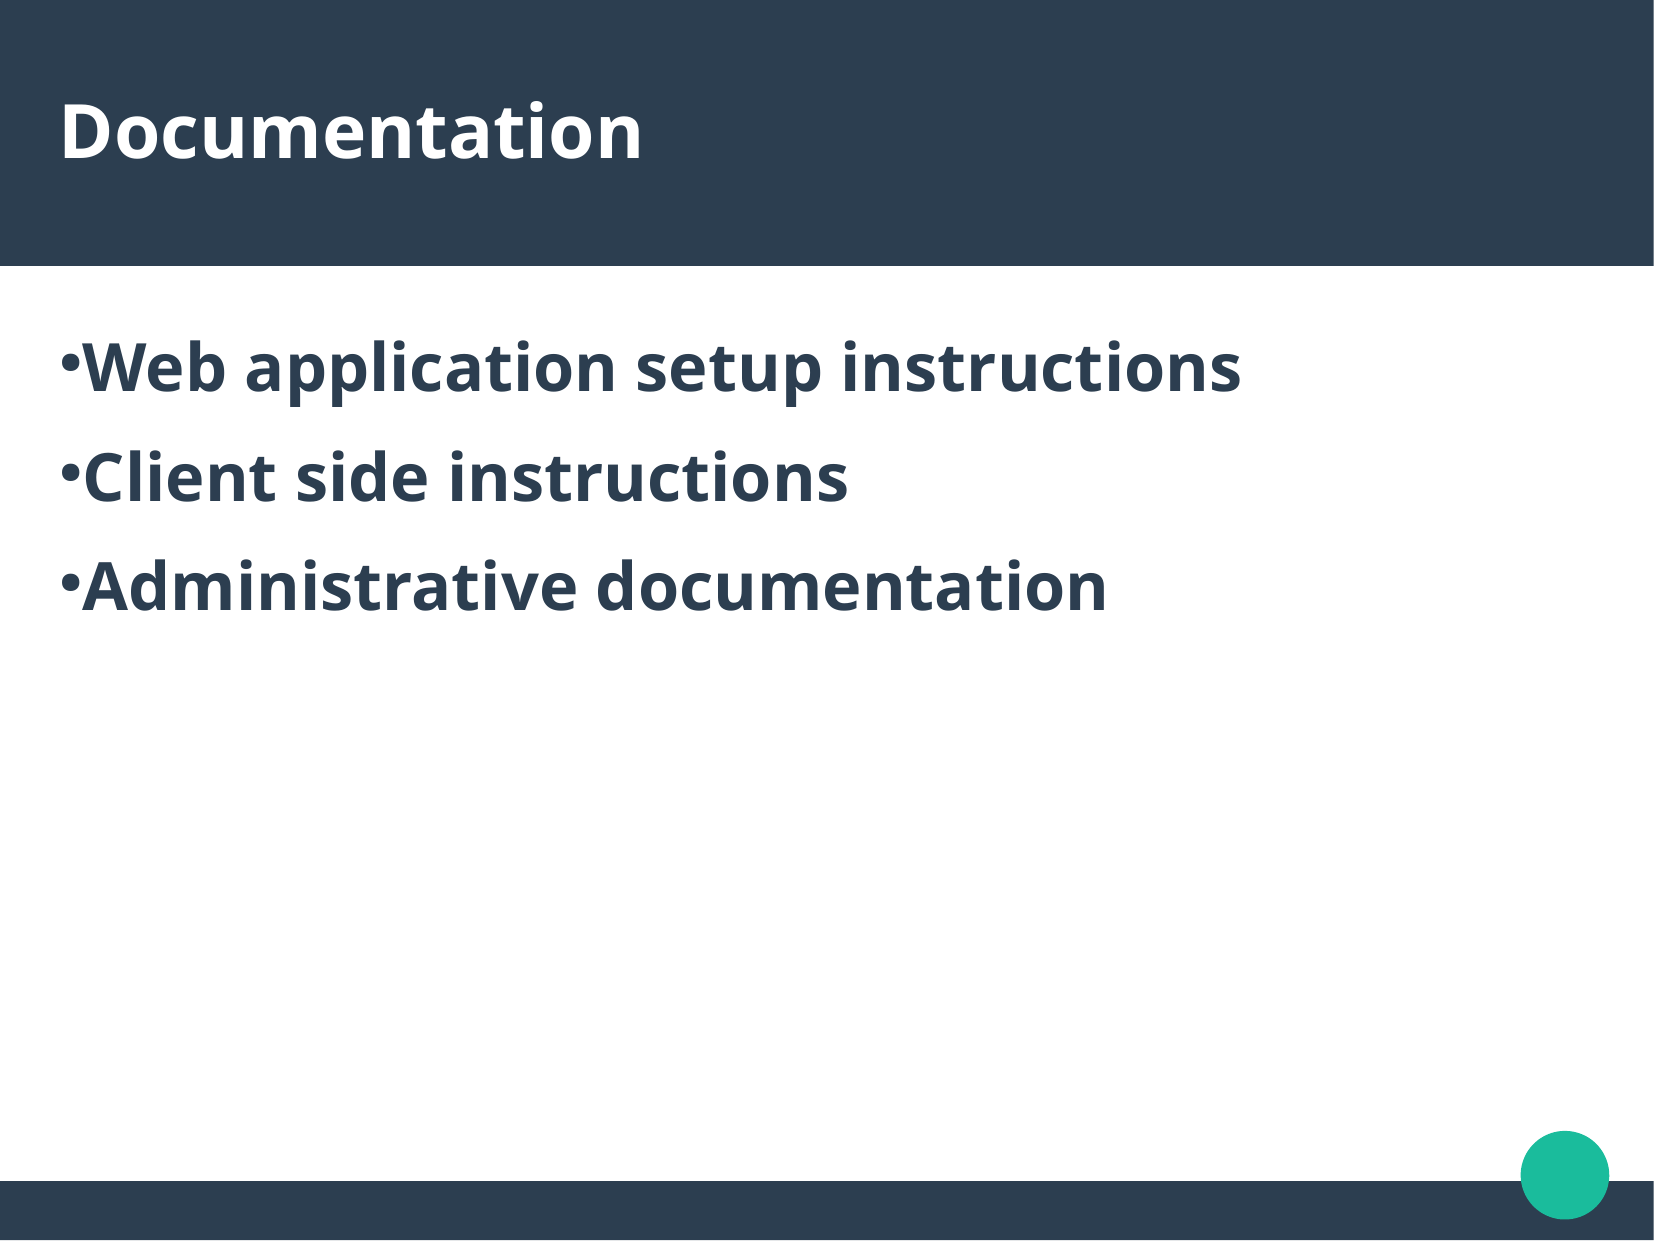

# Documentation
Web application setup instructions
Client side instructions
Administrative documentation